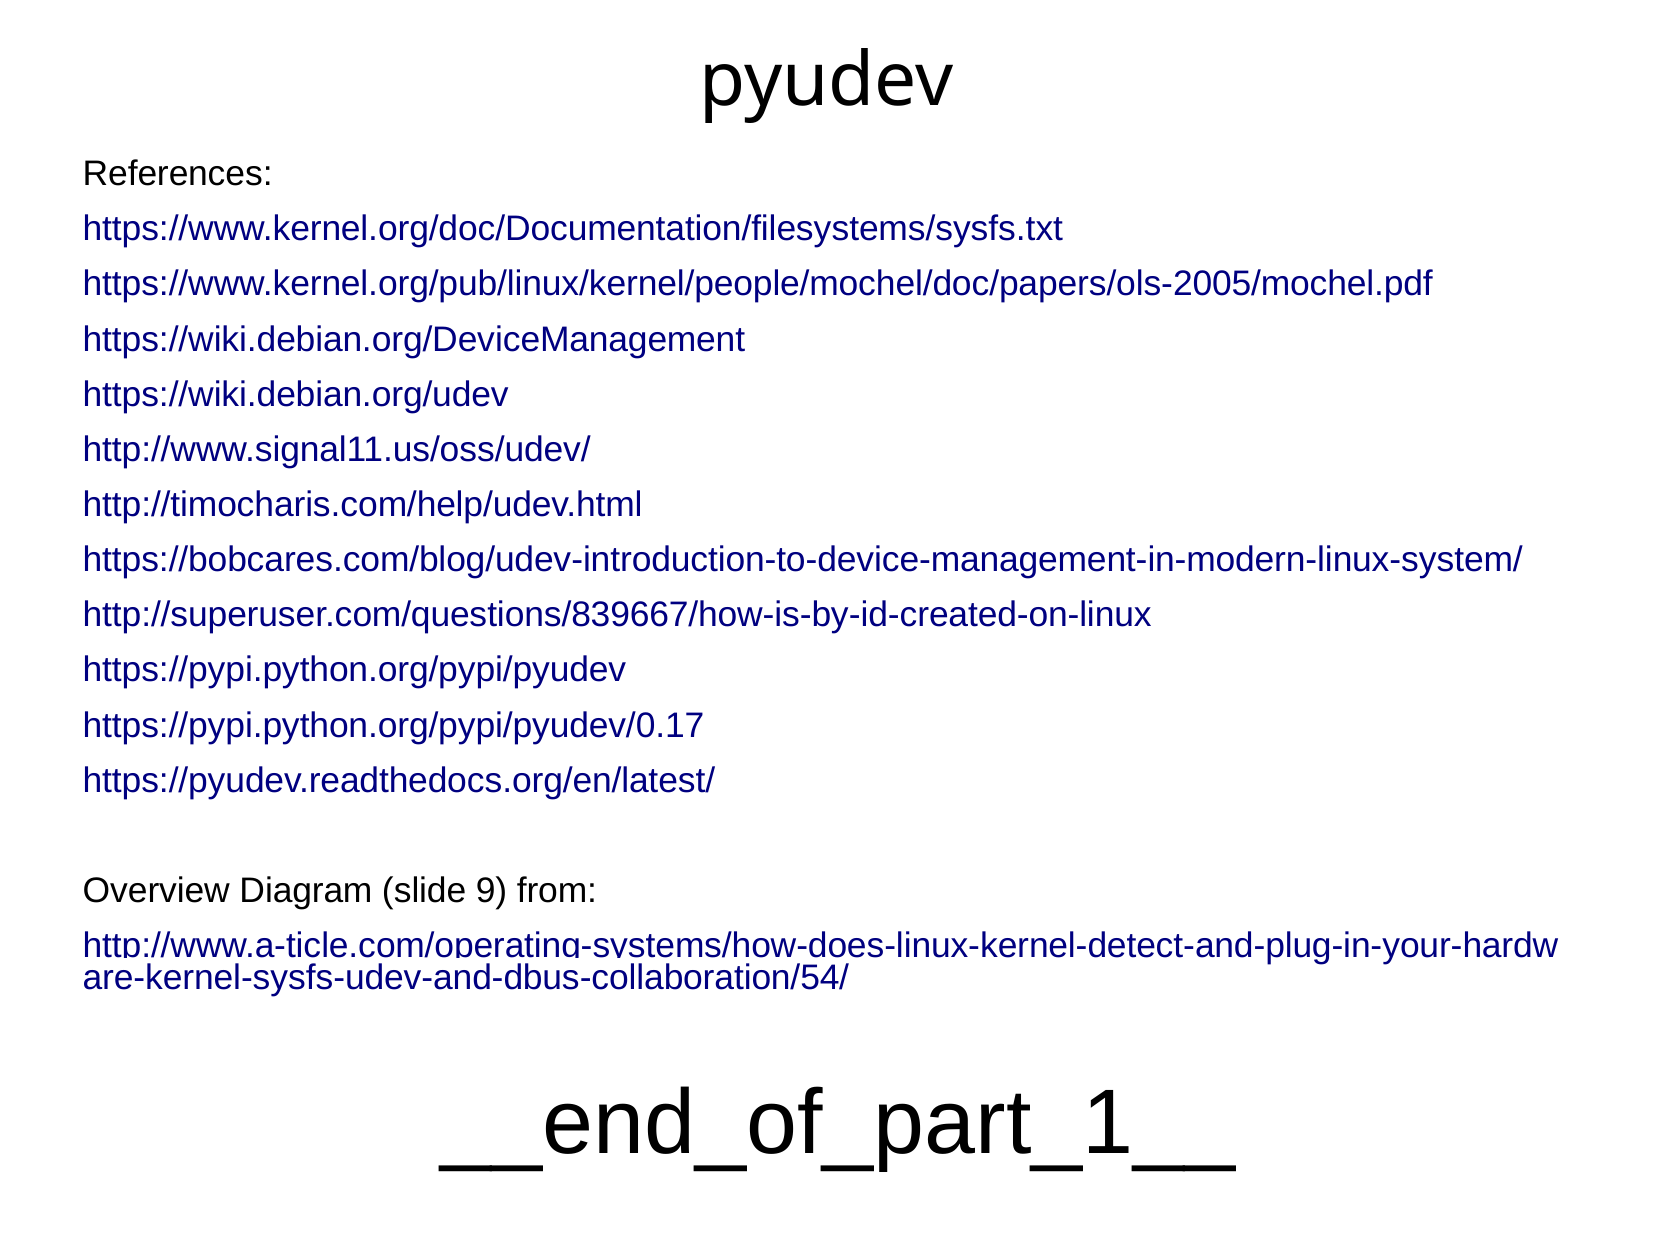

pyudev
References:
https://www.kernel.org/doc/Documentation/filesystems/sysfs.txt
https://www.kernel.org/pub/linux/kernel/people/mochel/doc/papers/ols-2005/mochel.pdf
https://wiki.debian.org/DeviceManagement
https://wiki.debian.org/udev
http://www.signal11.us/oss/udev/
http://timocharis.com/help/udev.html
https://bobcares.com/blog/udev-introduction-to-device-management-in-modern-linux-system/
http://superuser.com/questions/839667/how-is-by-id-created-on-linux
https://pypi.python.org/pypi/pyudev
https://pypi.python.org/pypi/pyudev/0.17
https://pyudev.readthedocs.org/en/latest/
Overview Diagram (slide 9) from:
http://www.a-ticle.com/operating-systems/how-does-linux-kernel-detect-and-plug-in-your-hardware-kernel-sysfs-udev-and-dbus-collaboration/54/
# __end_of_part_1__